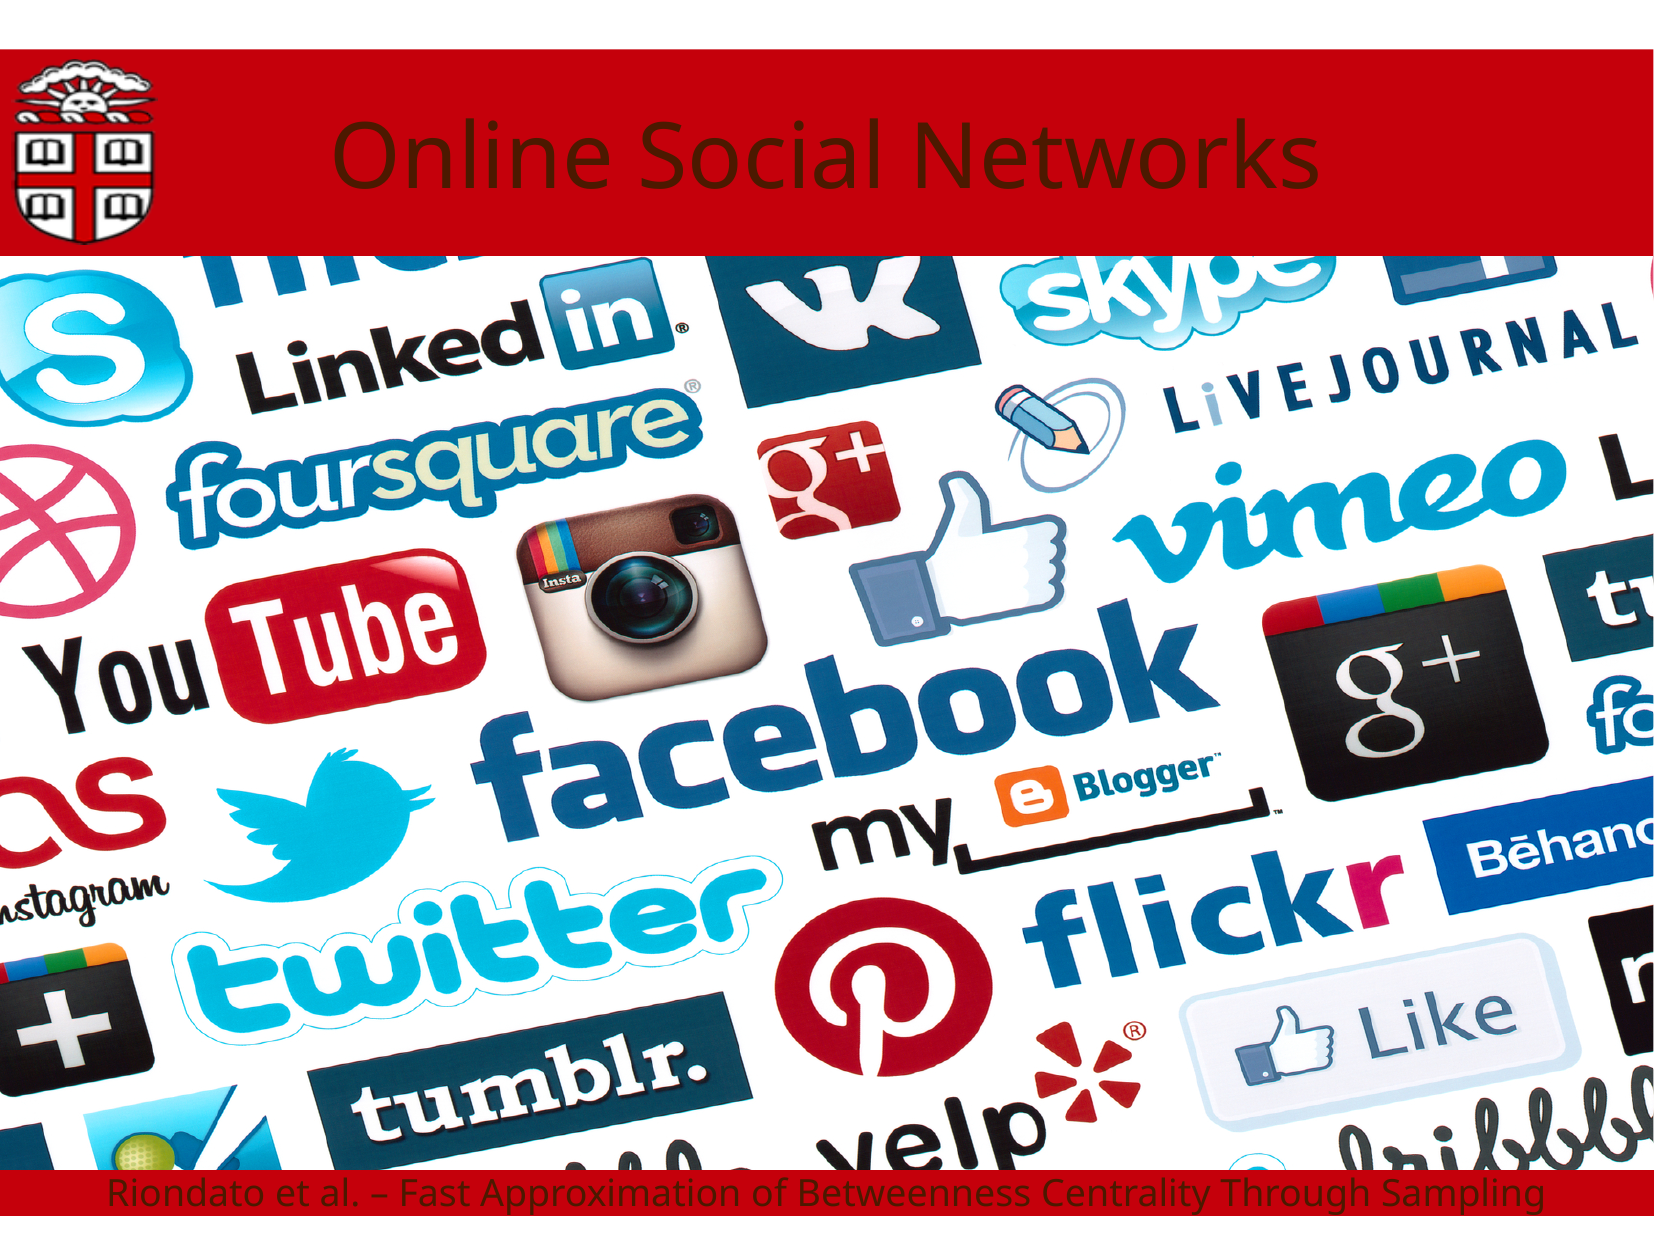

# Online Social Networks
Riondato et al. – Fast Approximation of Betweenness Centrality Through Sampling